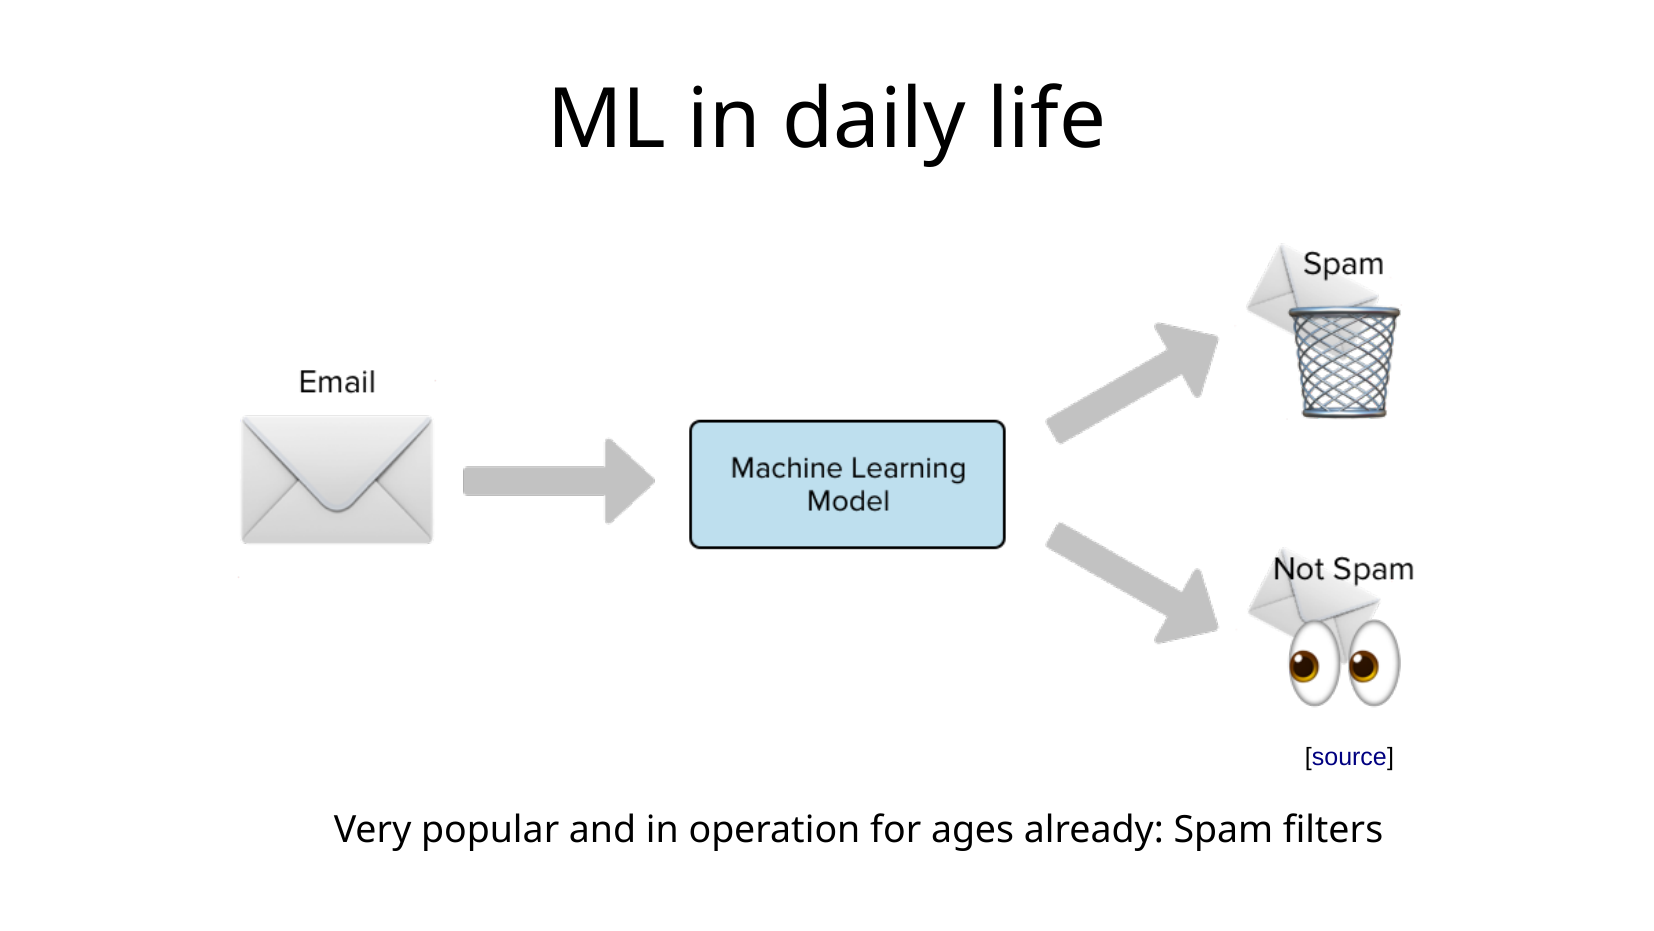

# ML in daily life
[source]
Very popular and in operation for ages already: Spam filters